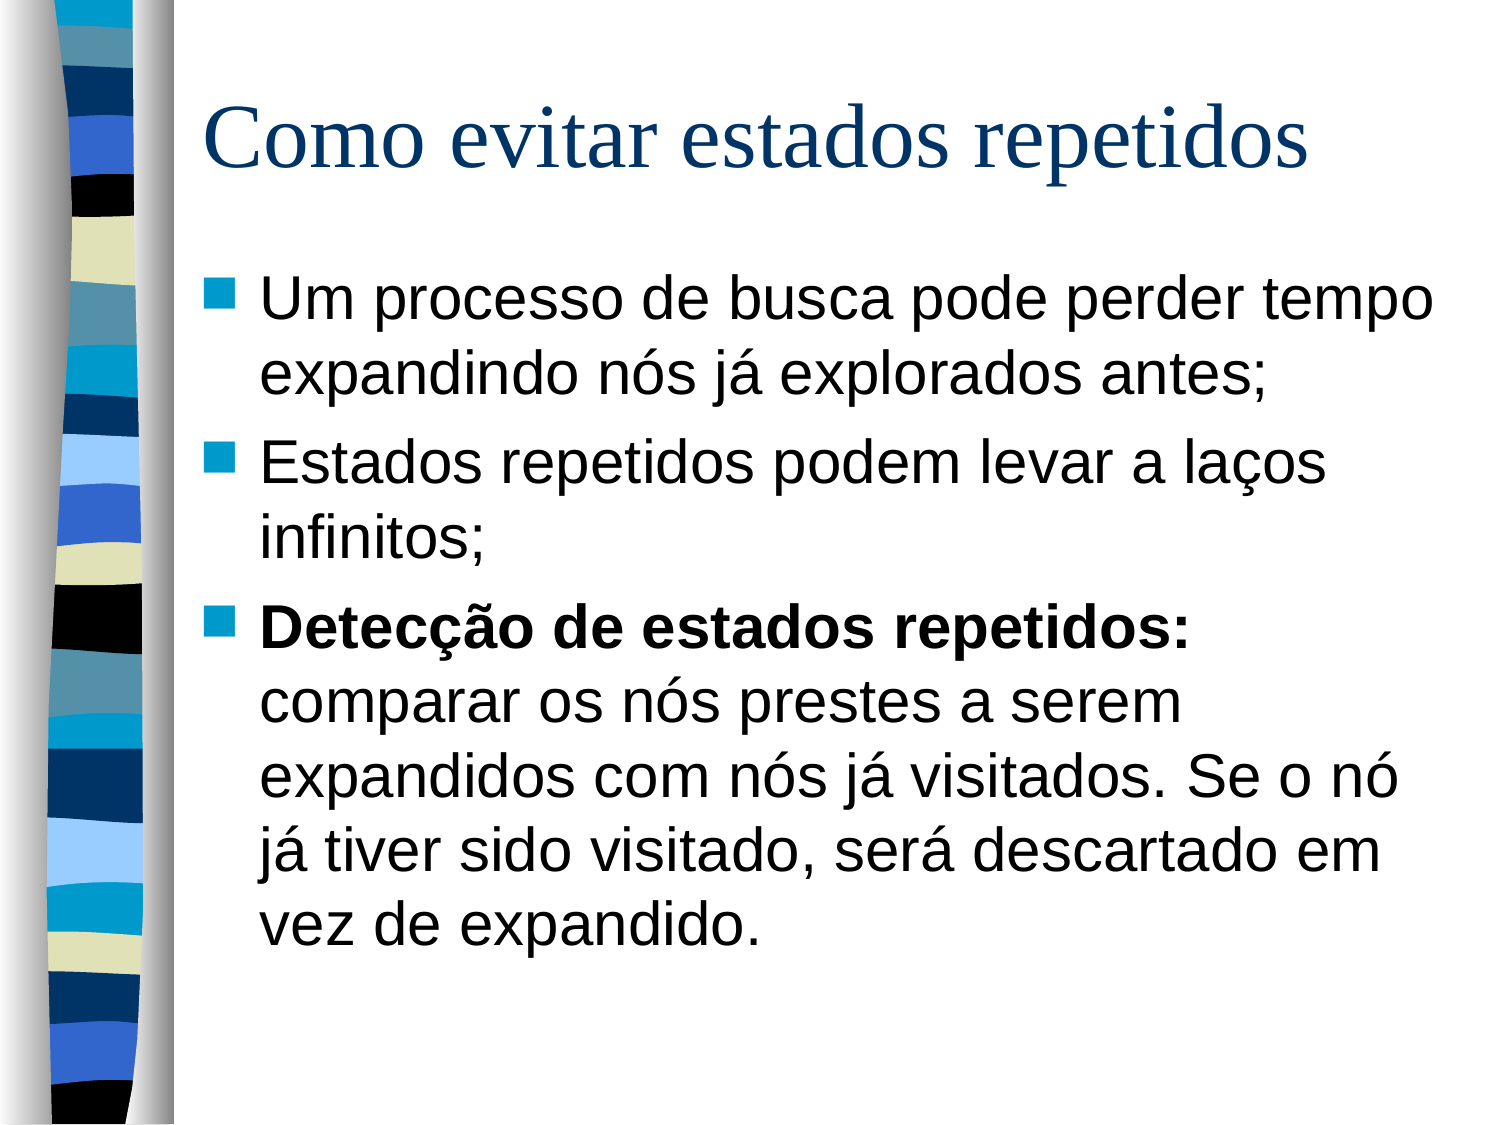

# Como evitar estados repetidos
Um processo de busca pode perder tempo expandindo nós já explorados antes;
Estados repetidos podem levar a laços infinitos;
Detecção de estados repetidos: comparar os nós prestes a serem expandidos com nós já visitados. Se o nó já tiver sido visitado, será descartado em vez de expandido.